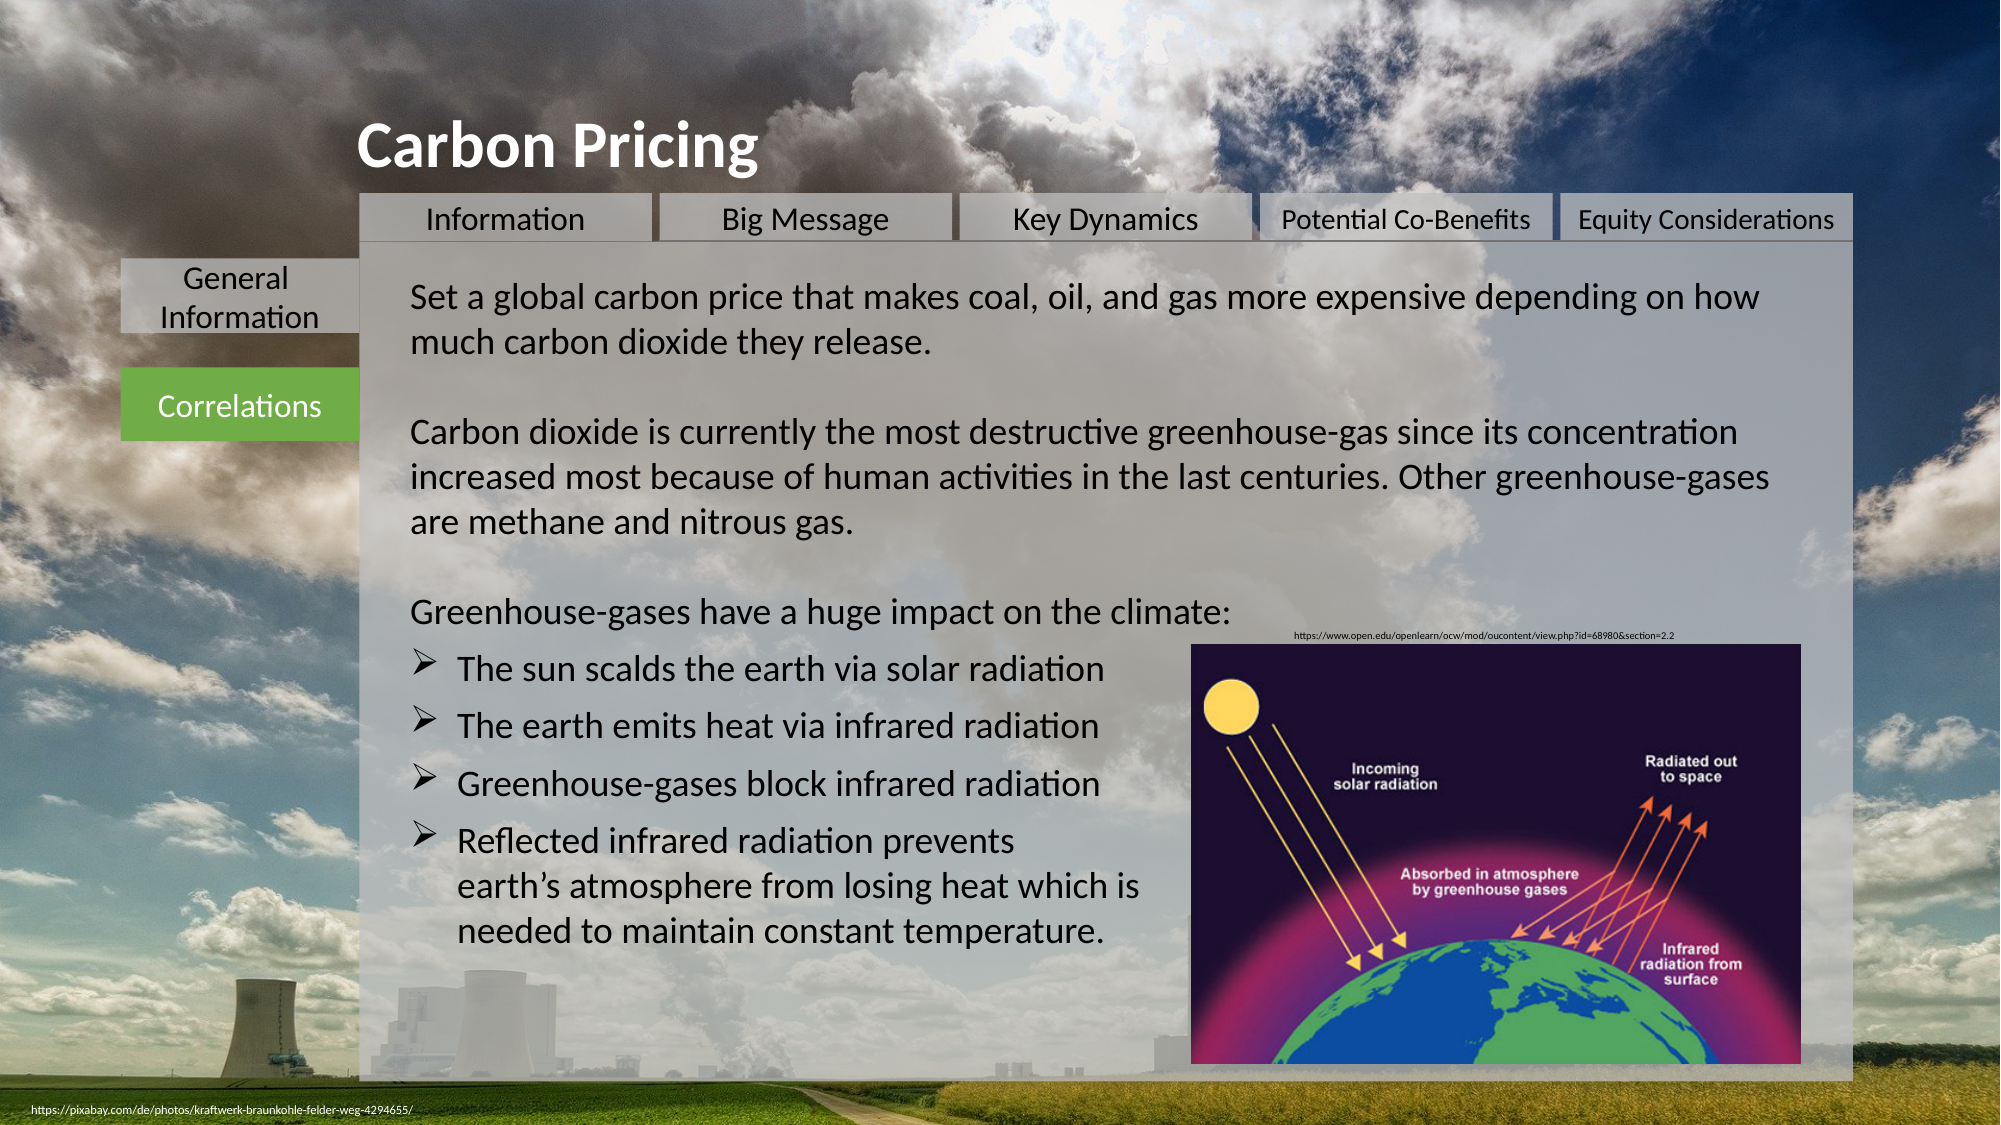

Carbon Pricing
Information
Big Message
Key Dynamics
Potential Co-Benefits
Equity Considerations
General
Information
Set a global carbon price that makes coal, oil, and gas more expensive depending on how much carbon dioxide they release.
Carbon dioxide is currently the most destructive greenhouse-gas since its concentration increased most because of human activities in the last centuries. Other greenhouse-gases are methane and nitrous gas.
Greenhouse-gases have a huge impact on the climate:
The sun scalds the earth via solar radiation
The earth emits heat via infrared radiation
Greenhouse-gases block infrared radiation
Reflected infrared radiation prevents
earth’s atmosphere from losing heat which is
needed to maintain constant temperature.
Correlations
https://www.open.edu/openlearn/ocw/mod/oucontent/view.php?id=68980&section=2.2
https://pixabay.com/de/photos/kraftwerk-braunkohle-felder-weg-4294655/